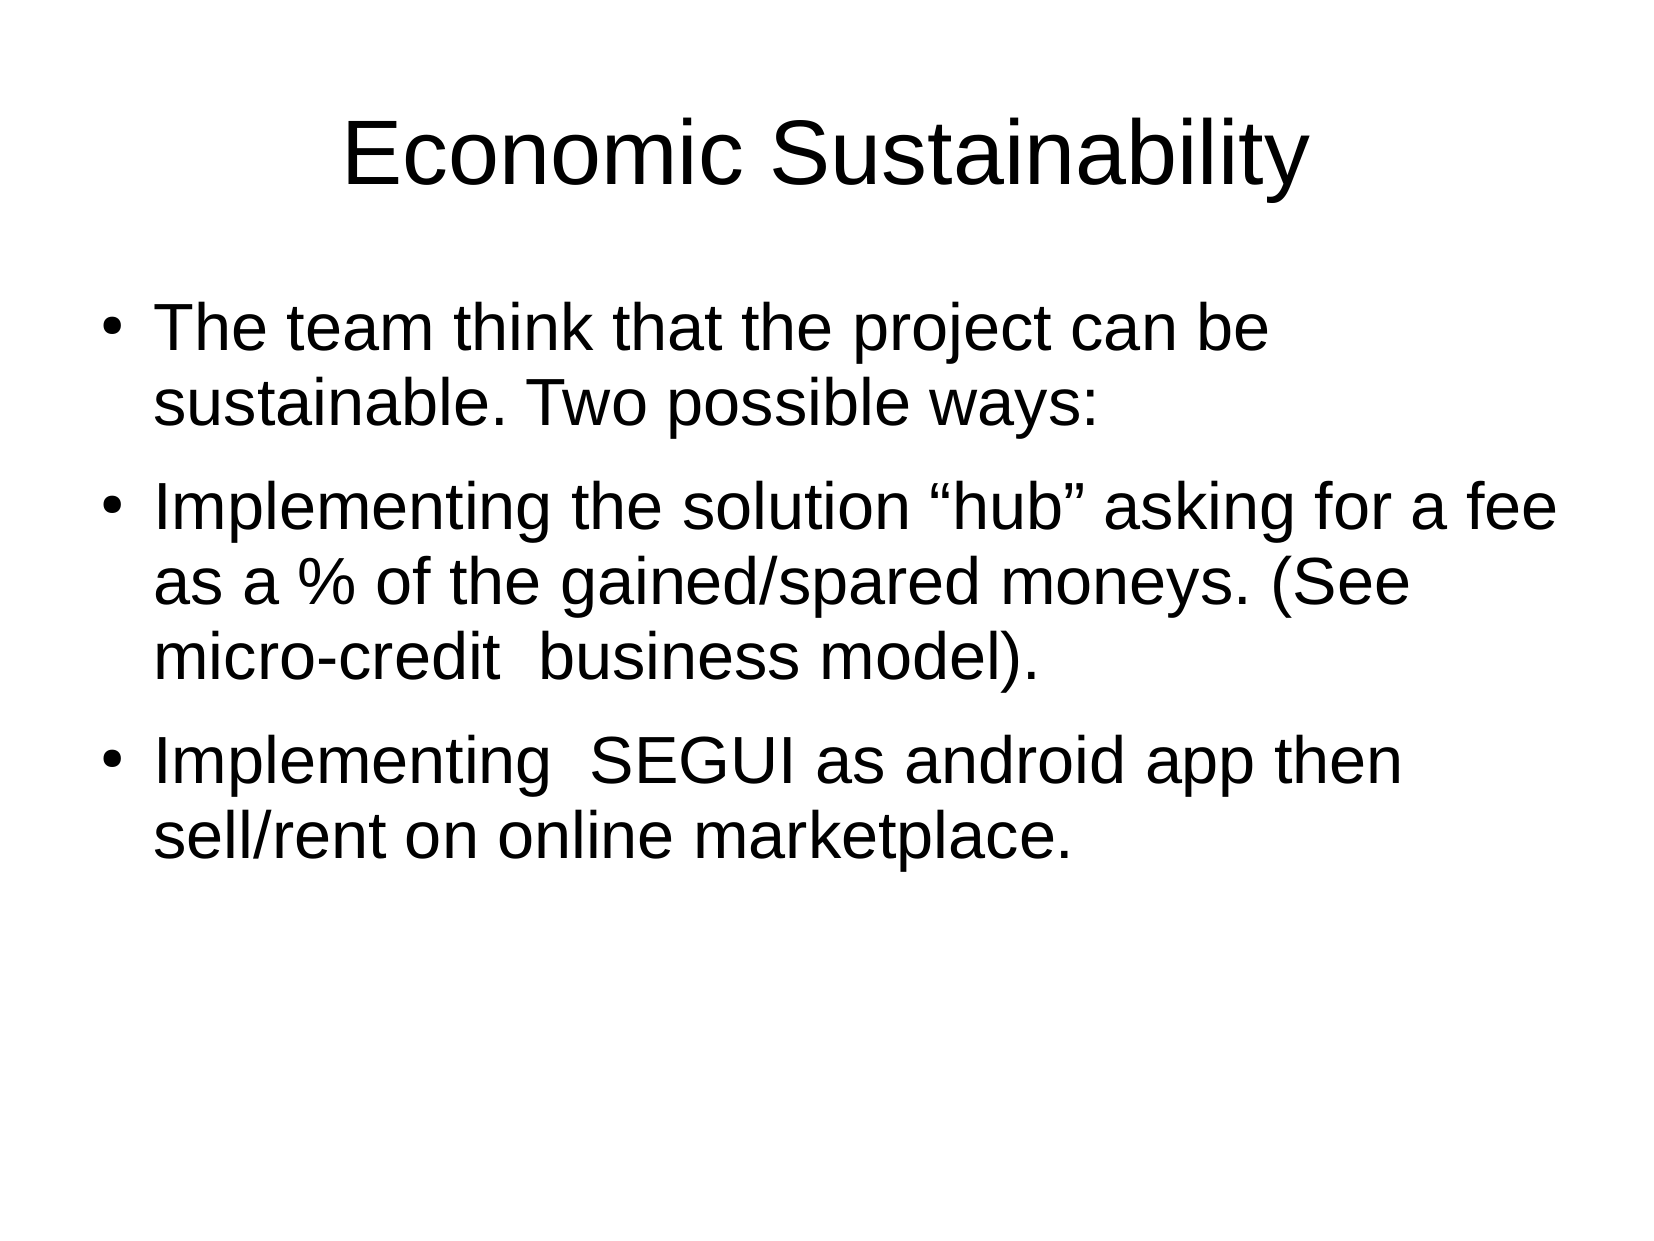

# Economic Sustainability
The team think that the project can be sustainable. Two possible ways:
Implementing the solution “hub” asking for a fee as a % of the gained/spared moneys. (See micro-credit business model).
Implementing SEGUI as android app then sell/rent on online marketplace.